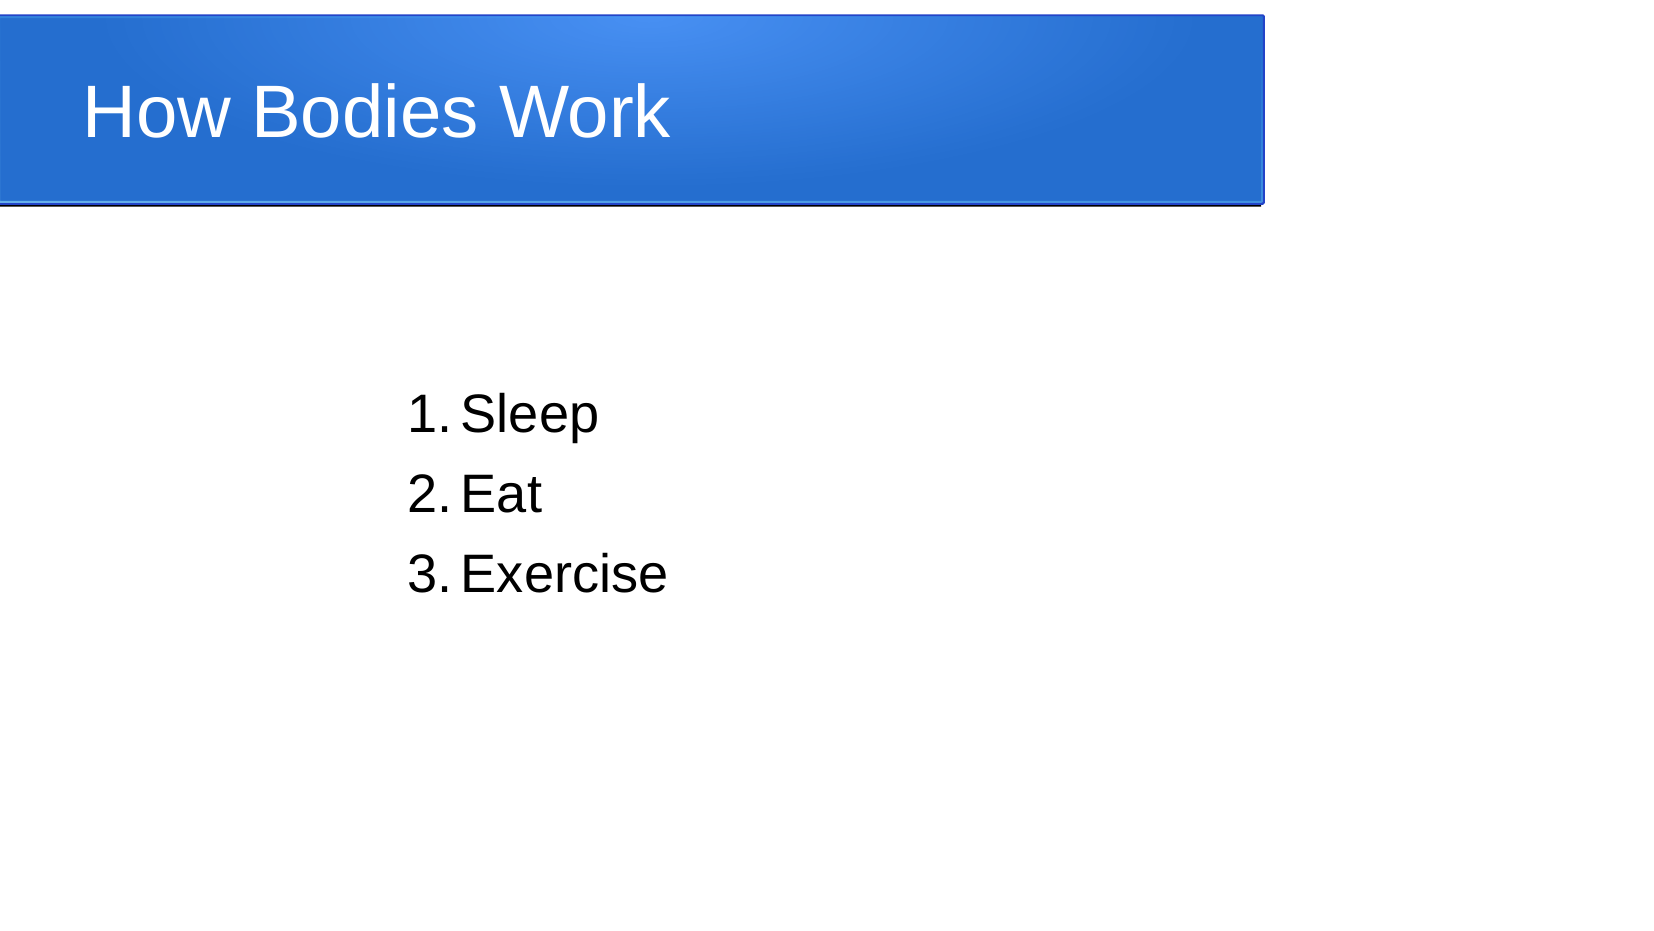

# How Bodies Work
Sleep
Eat
Exercise